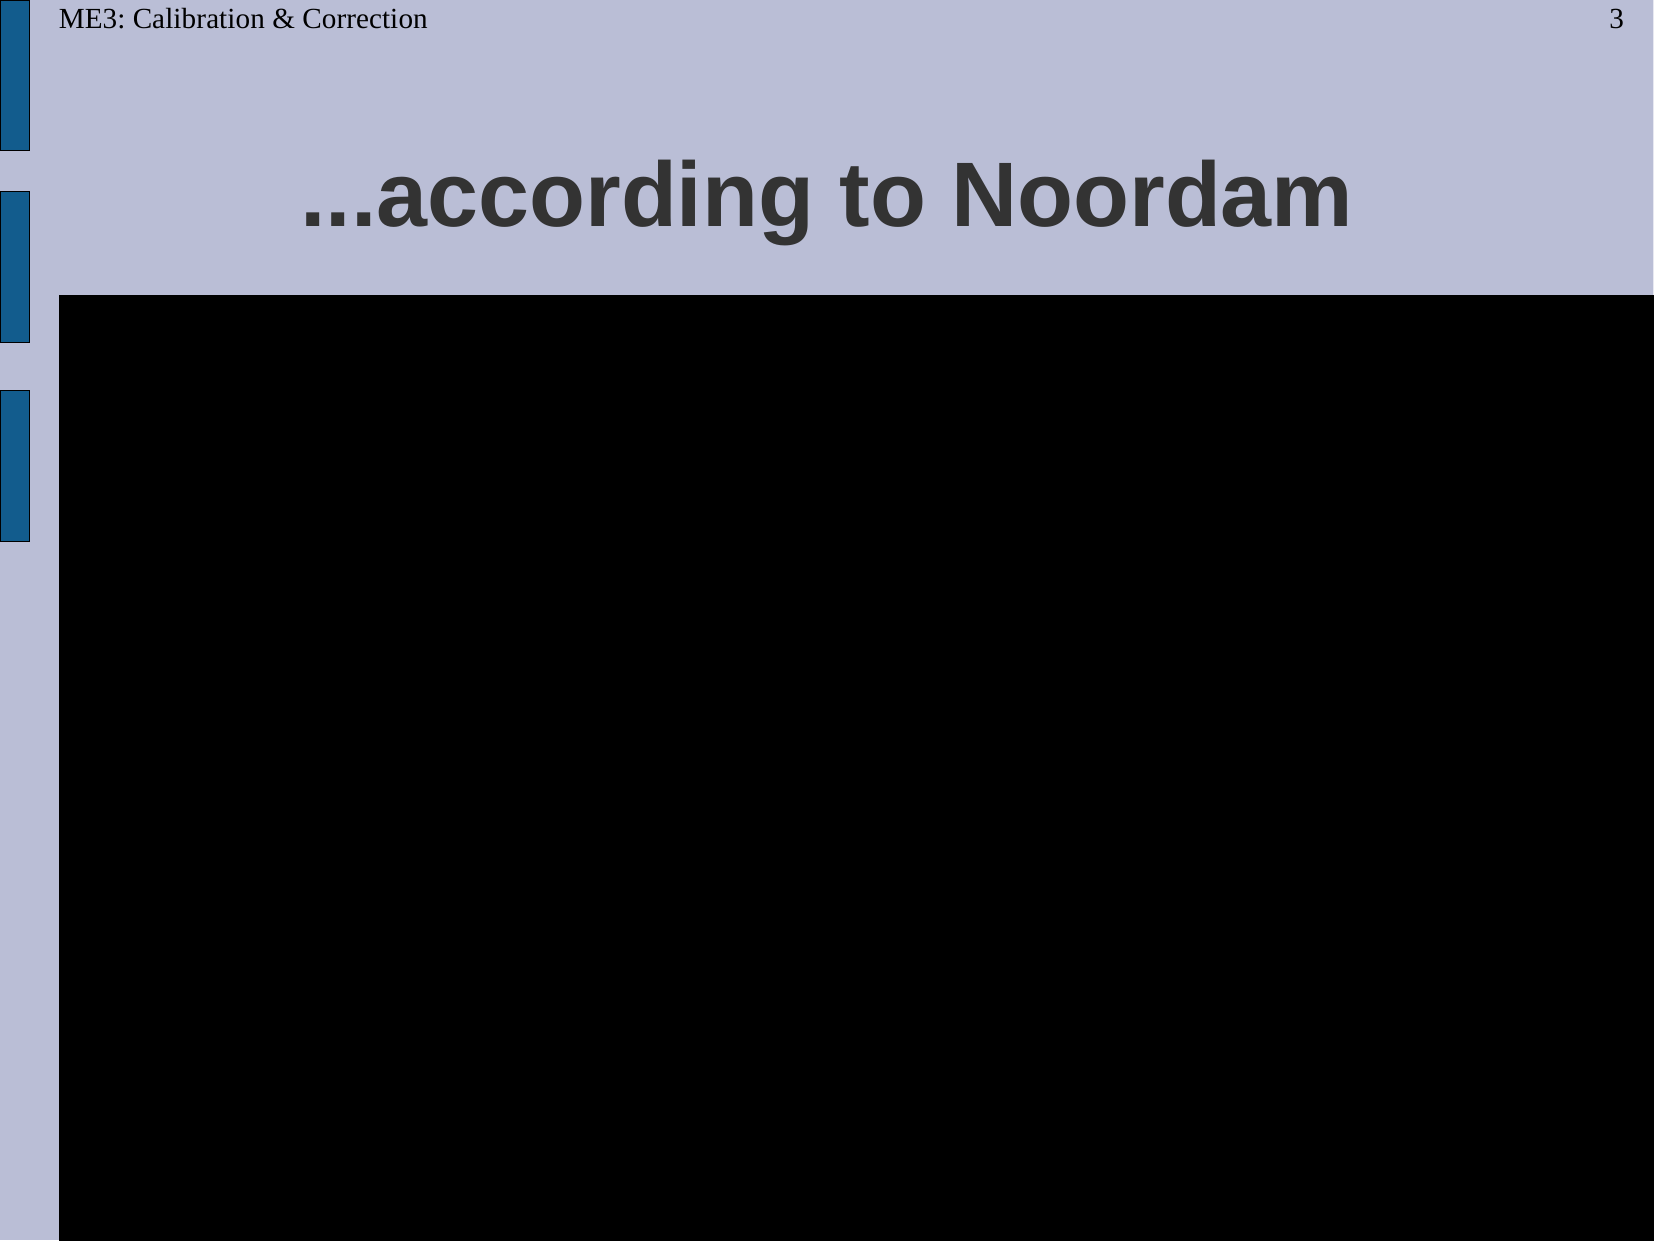

ME3: Calibration & Correction
3
# ...according to Noordam